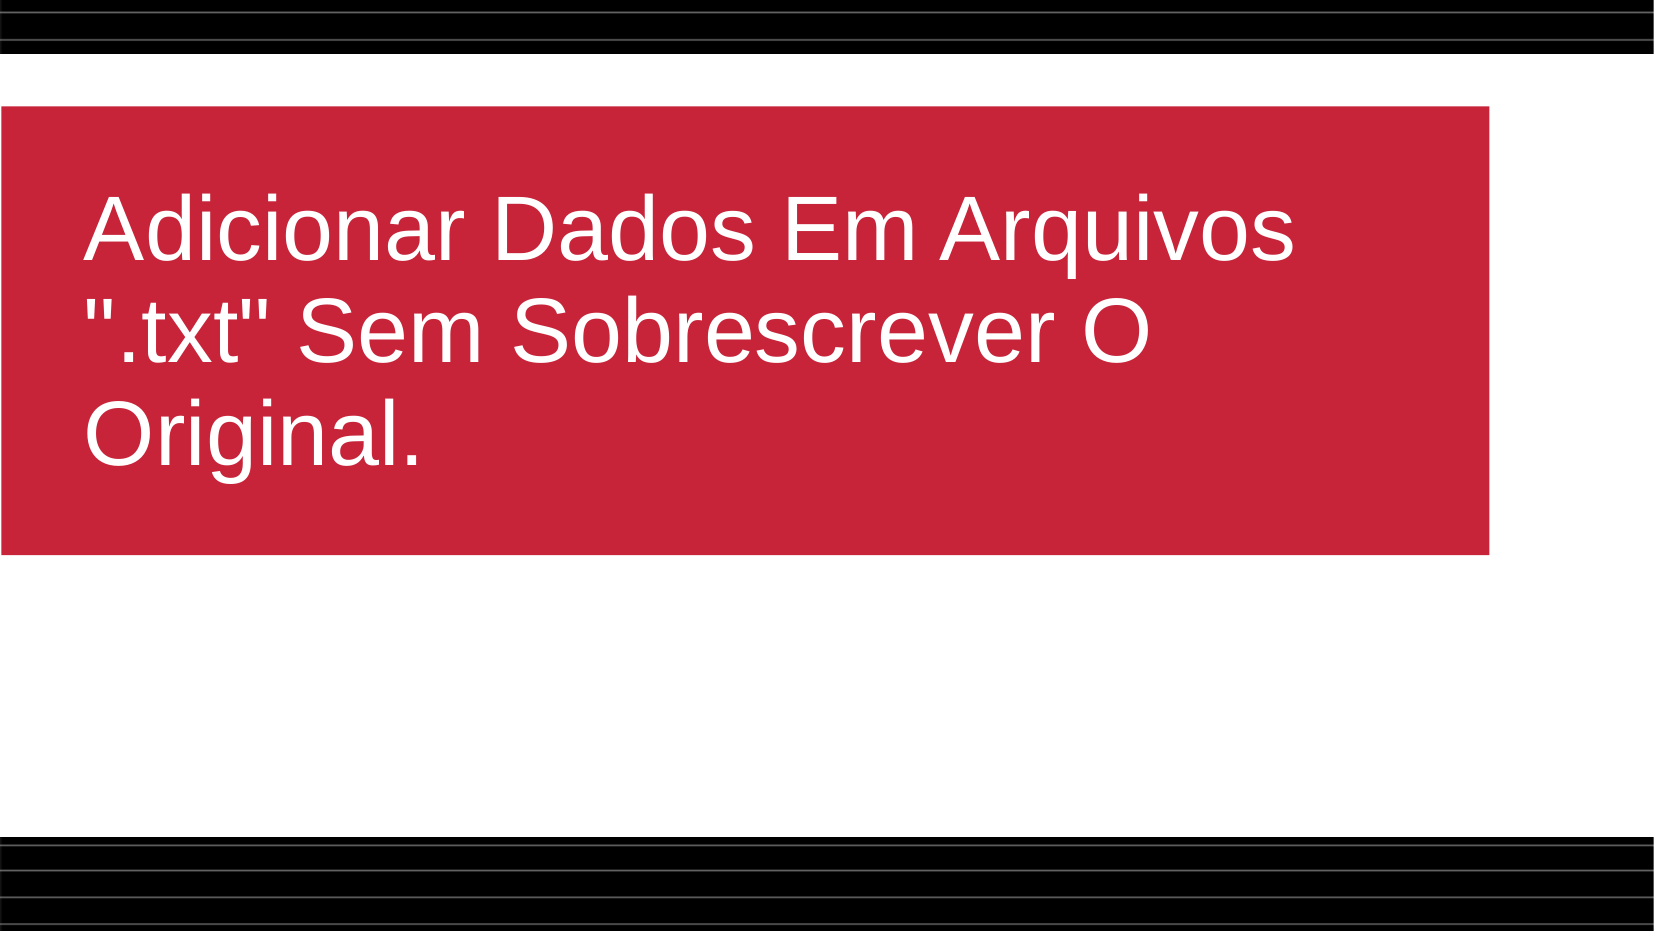

# Adicionar Dados Em Arquivos ".txt" Sem Sobrescrever O Original.